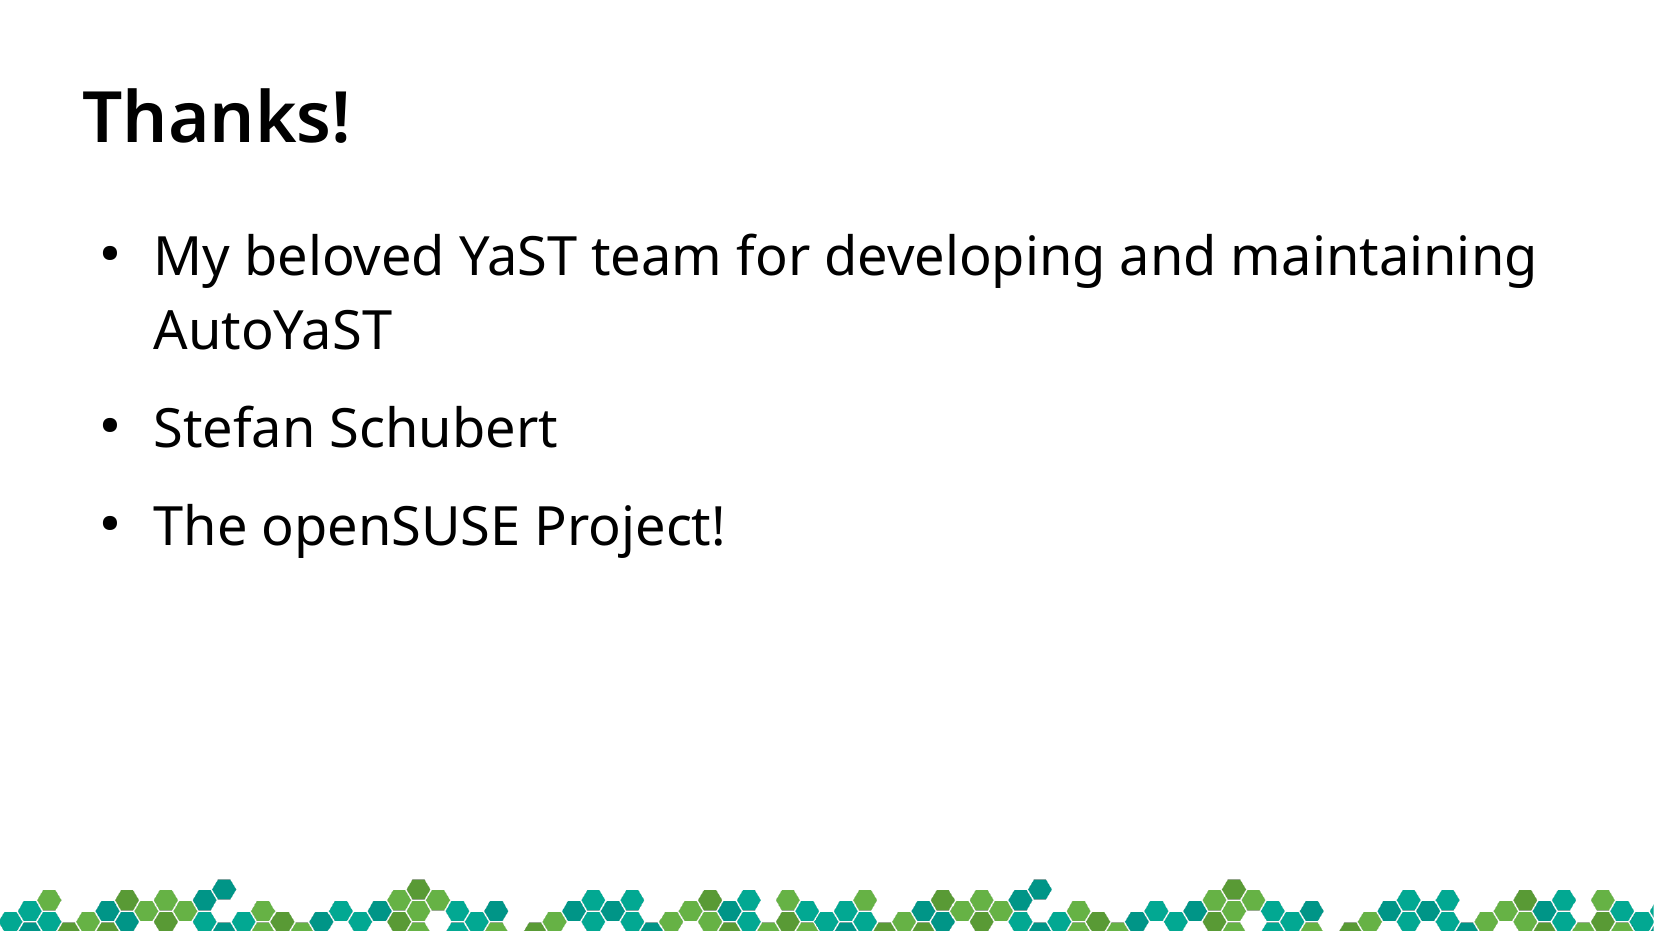

# Thanks!
My beloved YaST team for developing and maintaining AutoYaST
Stefan Schubert
The openSUSE Project!